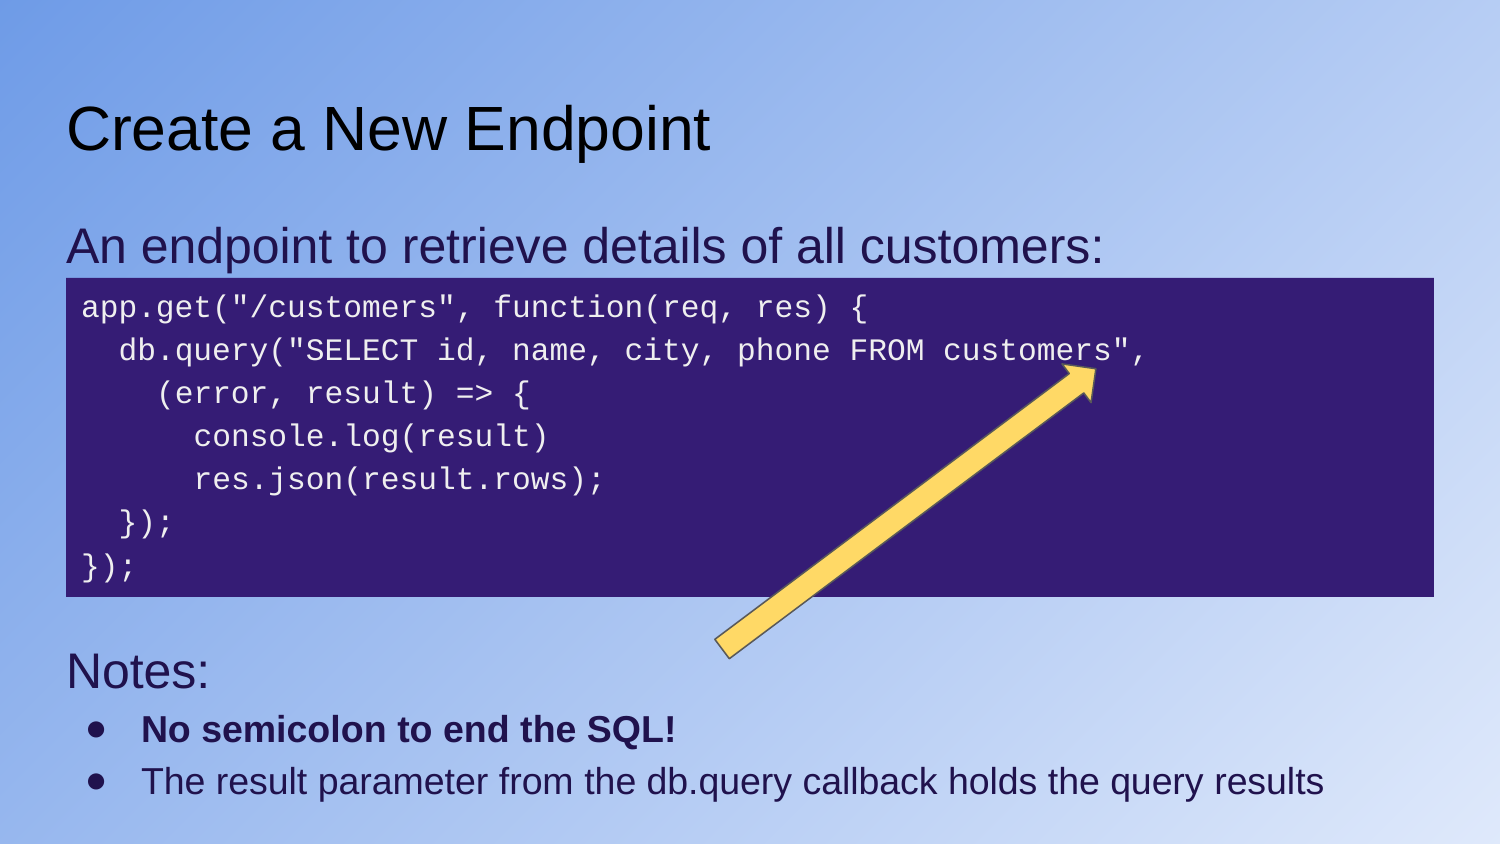

# Create a New Endpoint
An endpoint to retrieve details of all customers:
Notes:
No semicolon to end the SQL!
The result parameter from the db.query callback holds the query results
app.get("/customers", function(req, res) {
 db.query("SELECT id, name, city, phone FROM customers",
 (error, result) => {
 console.log(result)
 res.json(result.rows);
 });
});